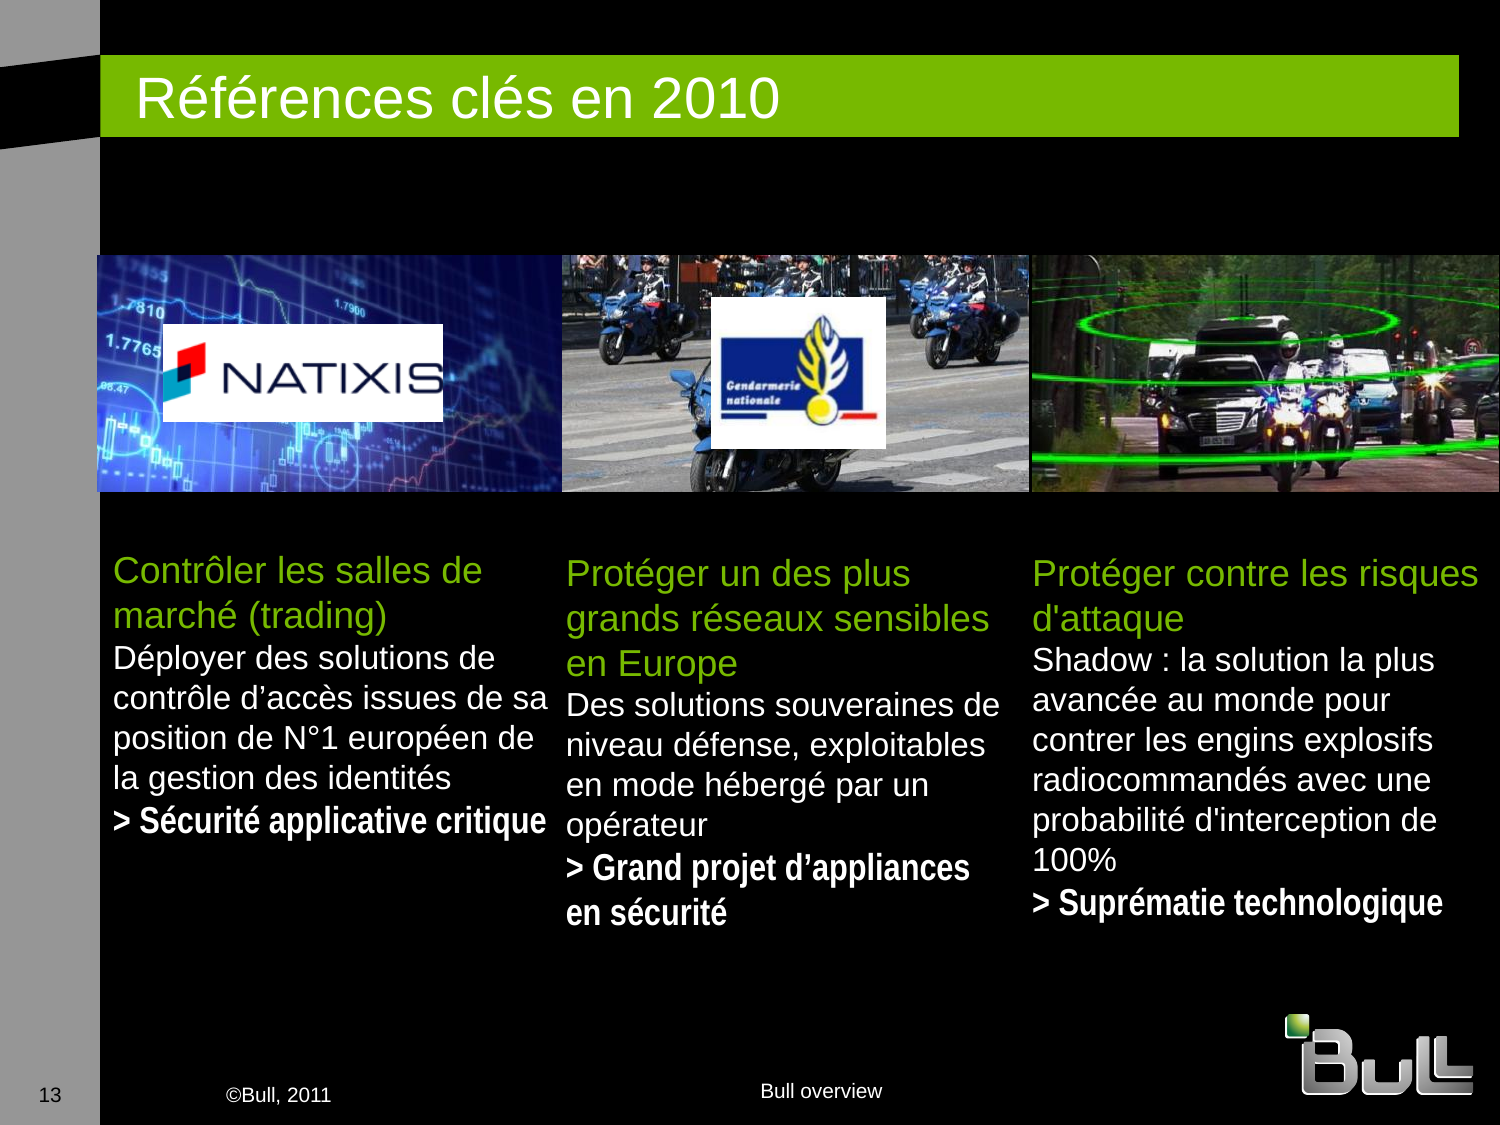

# Références clés en 2010
Contrôler les salles de marché (trading)
Déployer des solutions de contrôle d’accès issues de sa position de N°1 européen de la gestion des identités
> Sécurité applicative critique
Protéger un des plus grands réseaux sensibles en Europe
Des solutions souveraines de niveau défense, exploitables en mode hébergé par un opérateur
> Grand projet d’appliances en sécurité
Protéger contre les risques d'attaque
Shadow : la solution la plus avancée au monde pour contrer les engins explosifs radiocommandés avec une probabilité d'interception de 100%
> Suprématie technologique